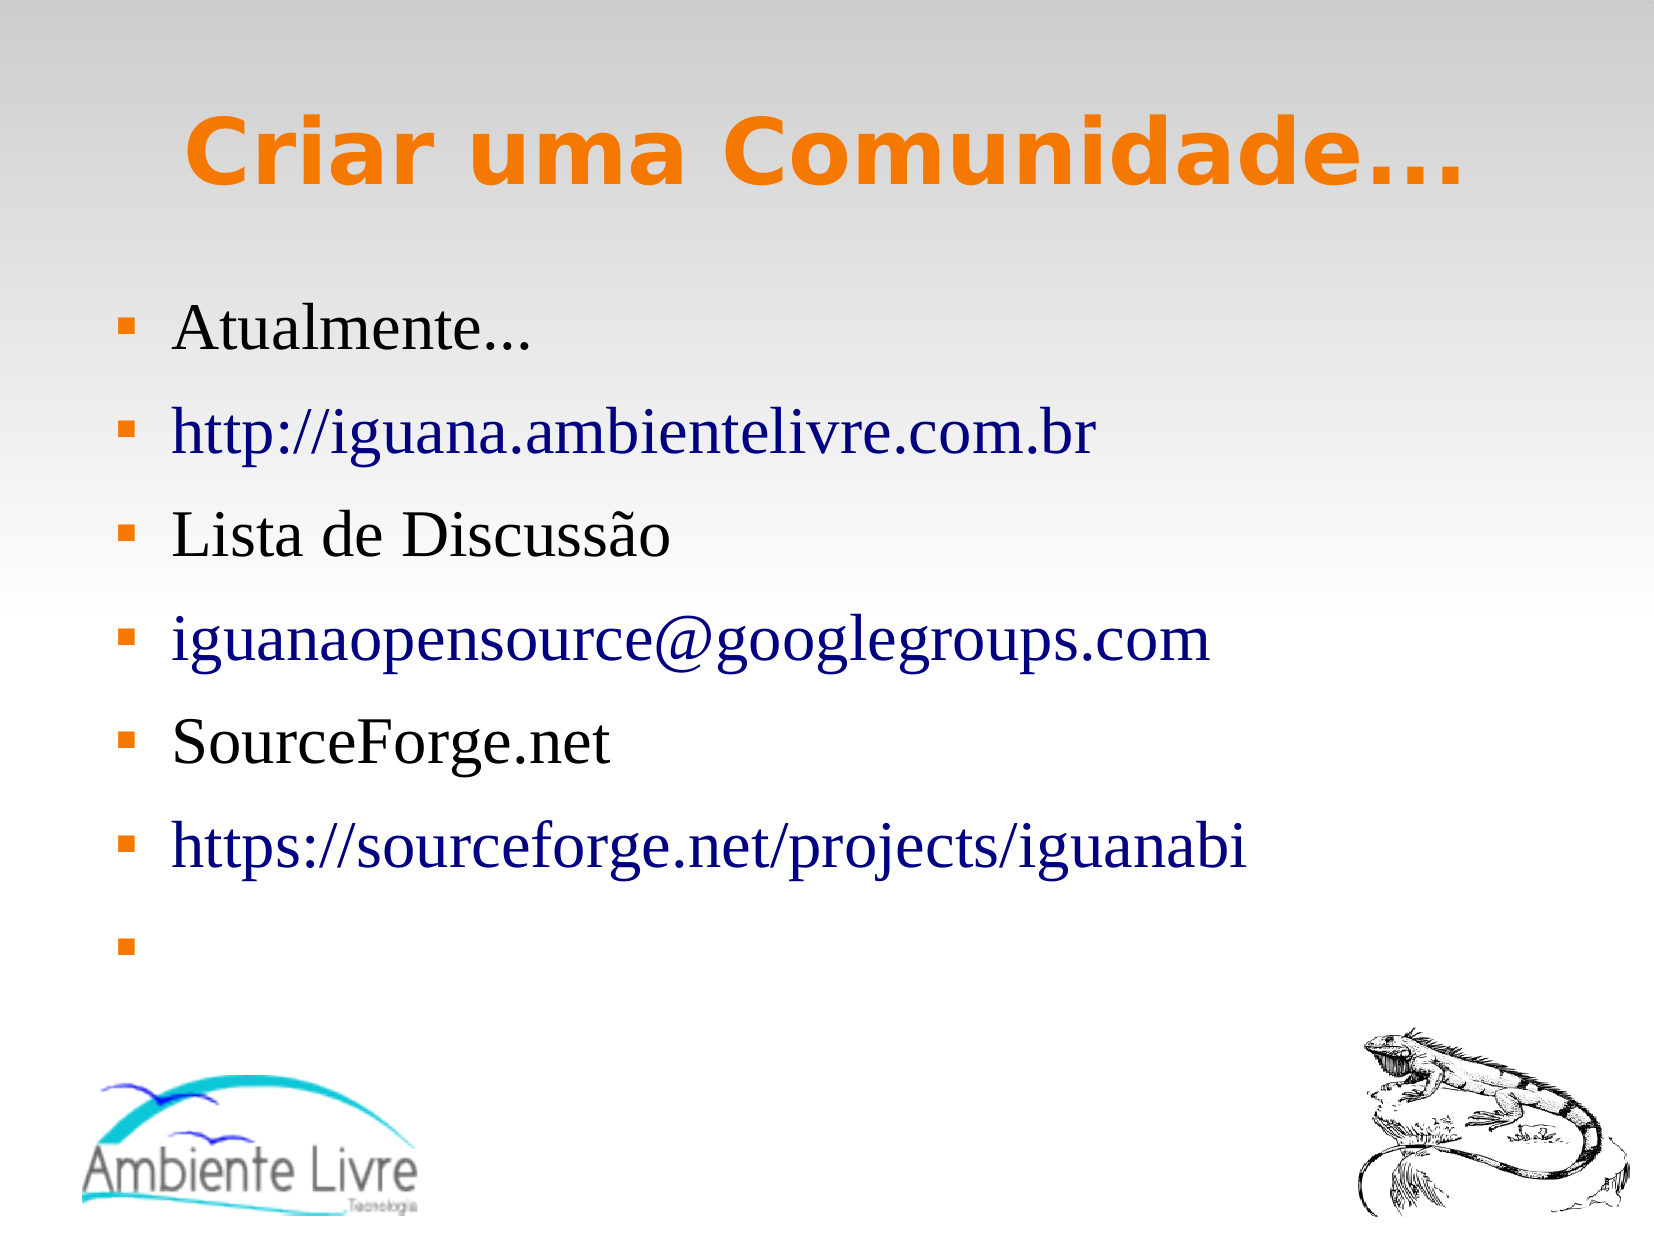

# Criar uma Comunidade...
Atualmente...
http://iguana.ambientelivre.com.br
Lista de Discussão
iguanaopensource@googlegroups.com
SourceForge.net
https://sourceforge.net/projects/iguanabi